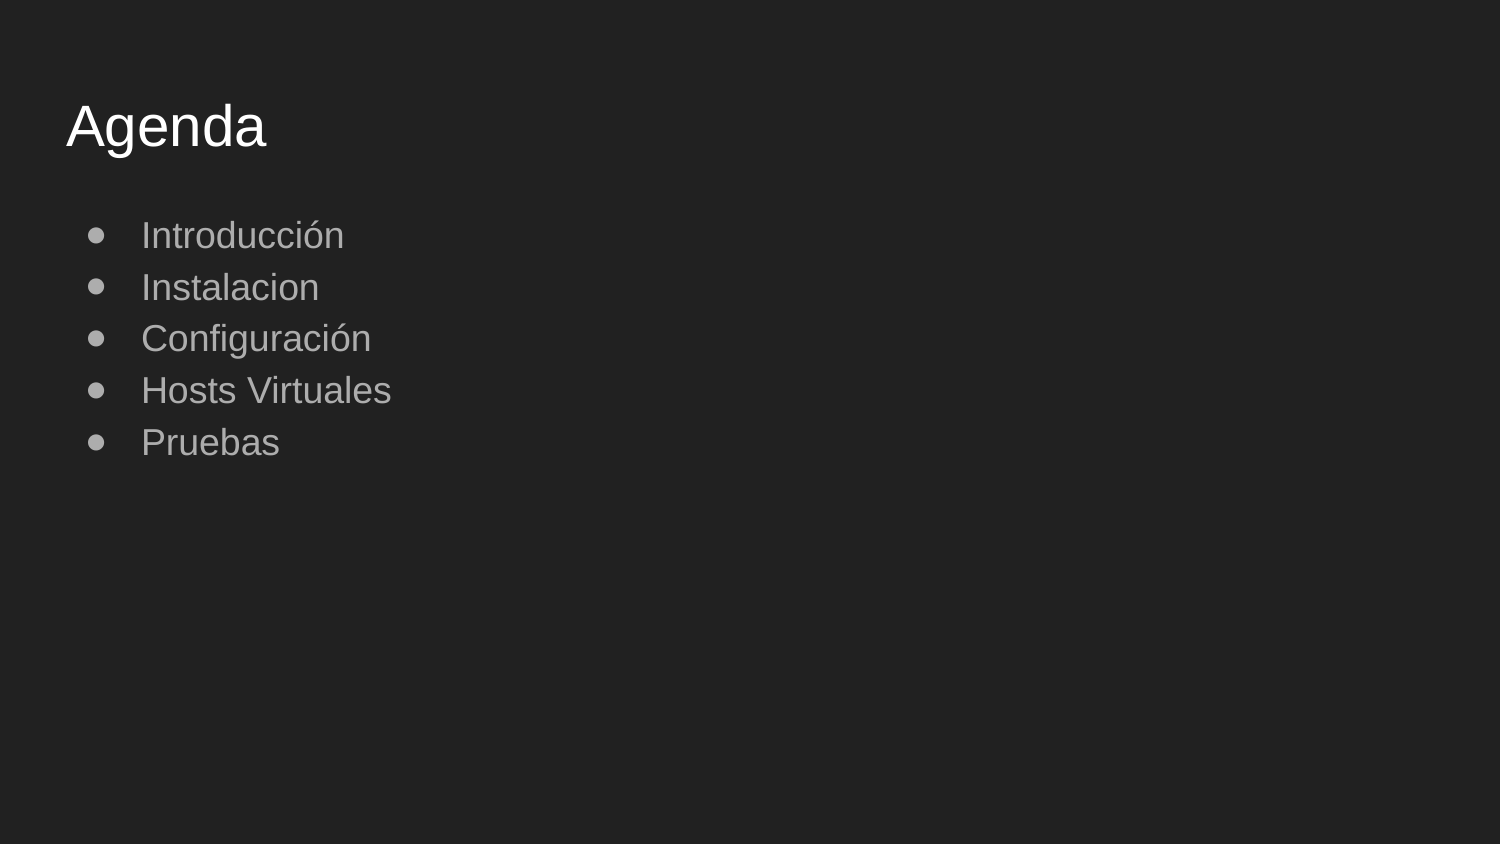

# Agenda
Introducción
Instalacion
Configuración
Hosts Virtuales
Pruebas